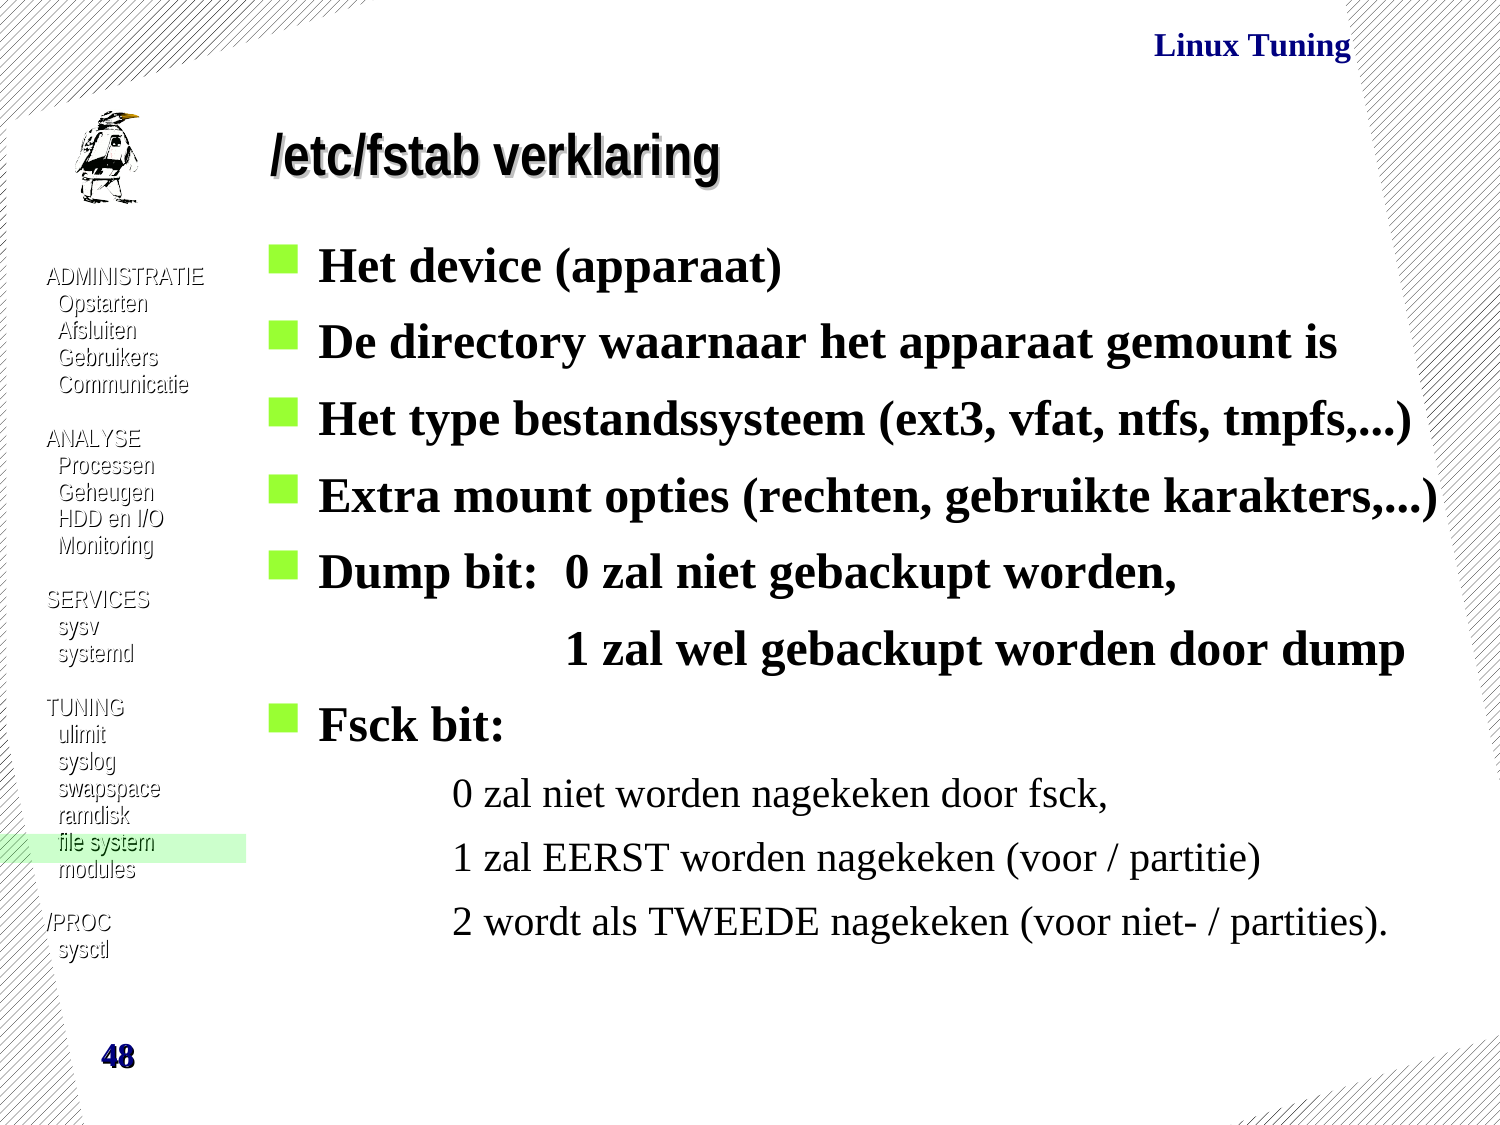

# /etc/fstab verklaring
Het device (apparaat)
De directory waarnaar het apparaat gemount is
Het type bestandssysteem (ext3, vfat, ntfs, tmpfs,...)
Extra mount opties (rechten, gebruikte karakters,...)
Dump bit: 	0 zal niet gebackupt worden,
				1 zal wel gebackupt worden door dump
Fsck bit:
0 zal niet worden nagekeken door fsck,
1 zal EERST worden nagekeken (voor / partitie)
2 wordt als TWEEDE nagekeken (voor niet- / partities).